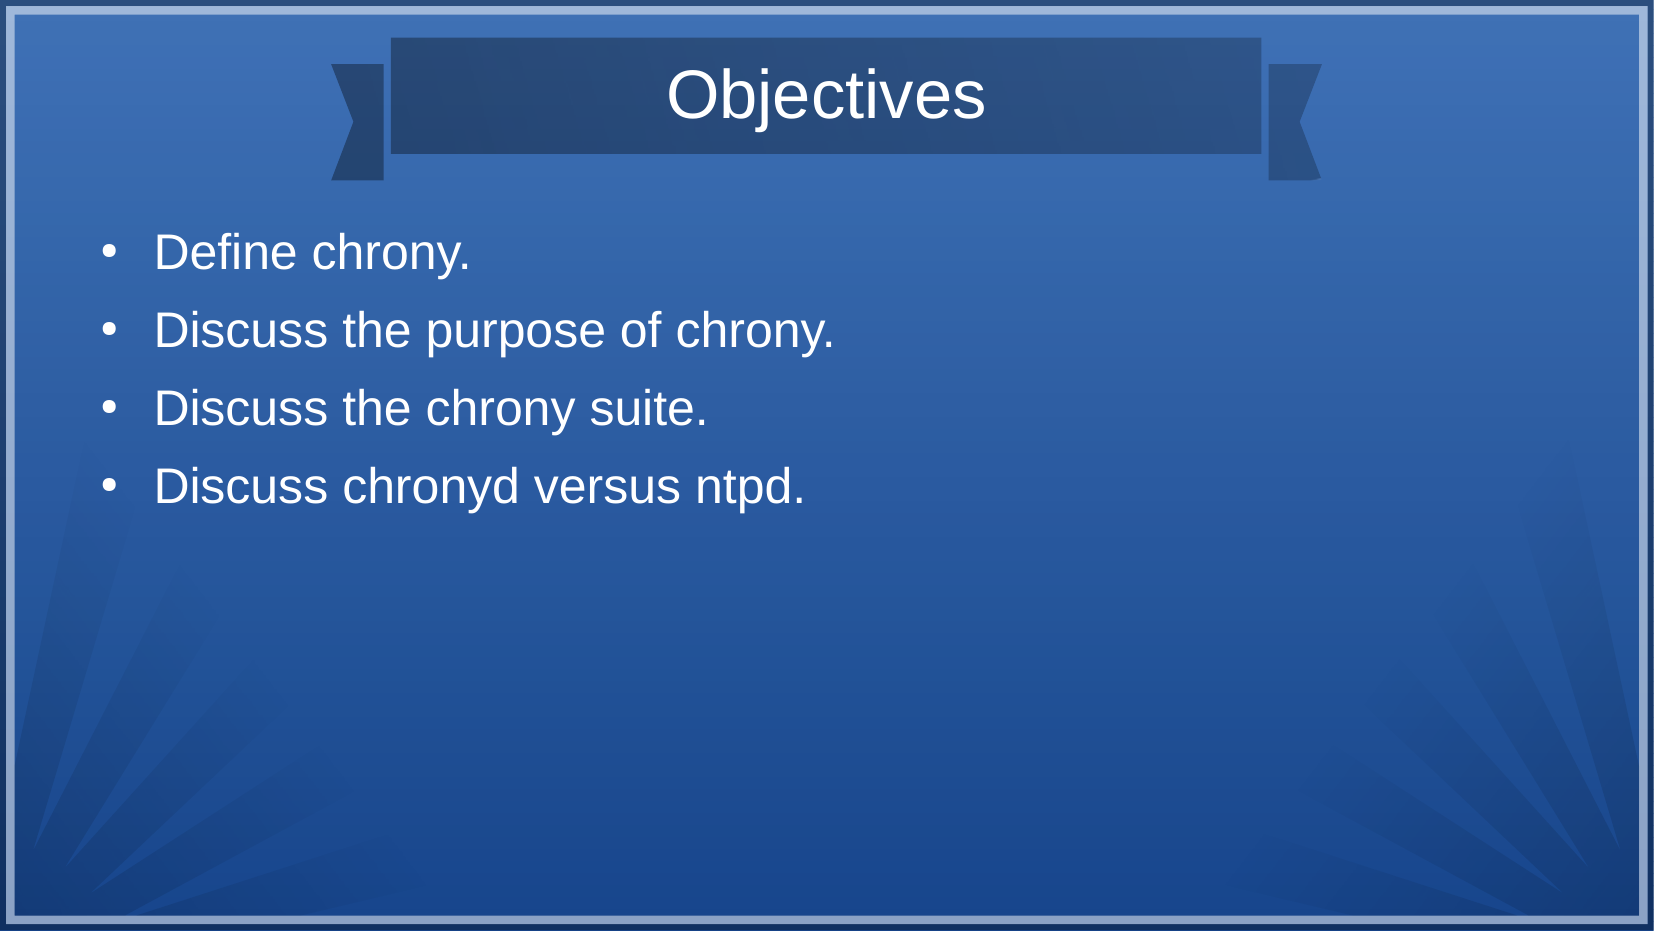

# Objectives
Define chrony.
Discuss the purpose of chrony.
Discuss the chrony suite.
Discuss chronyd versus ntpd.